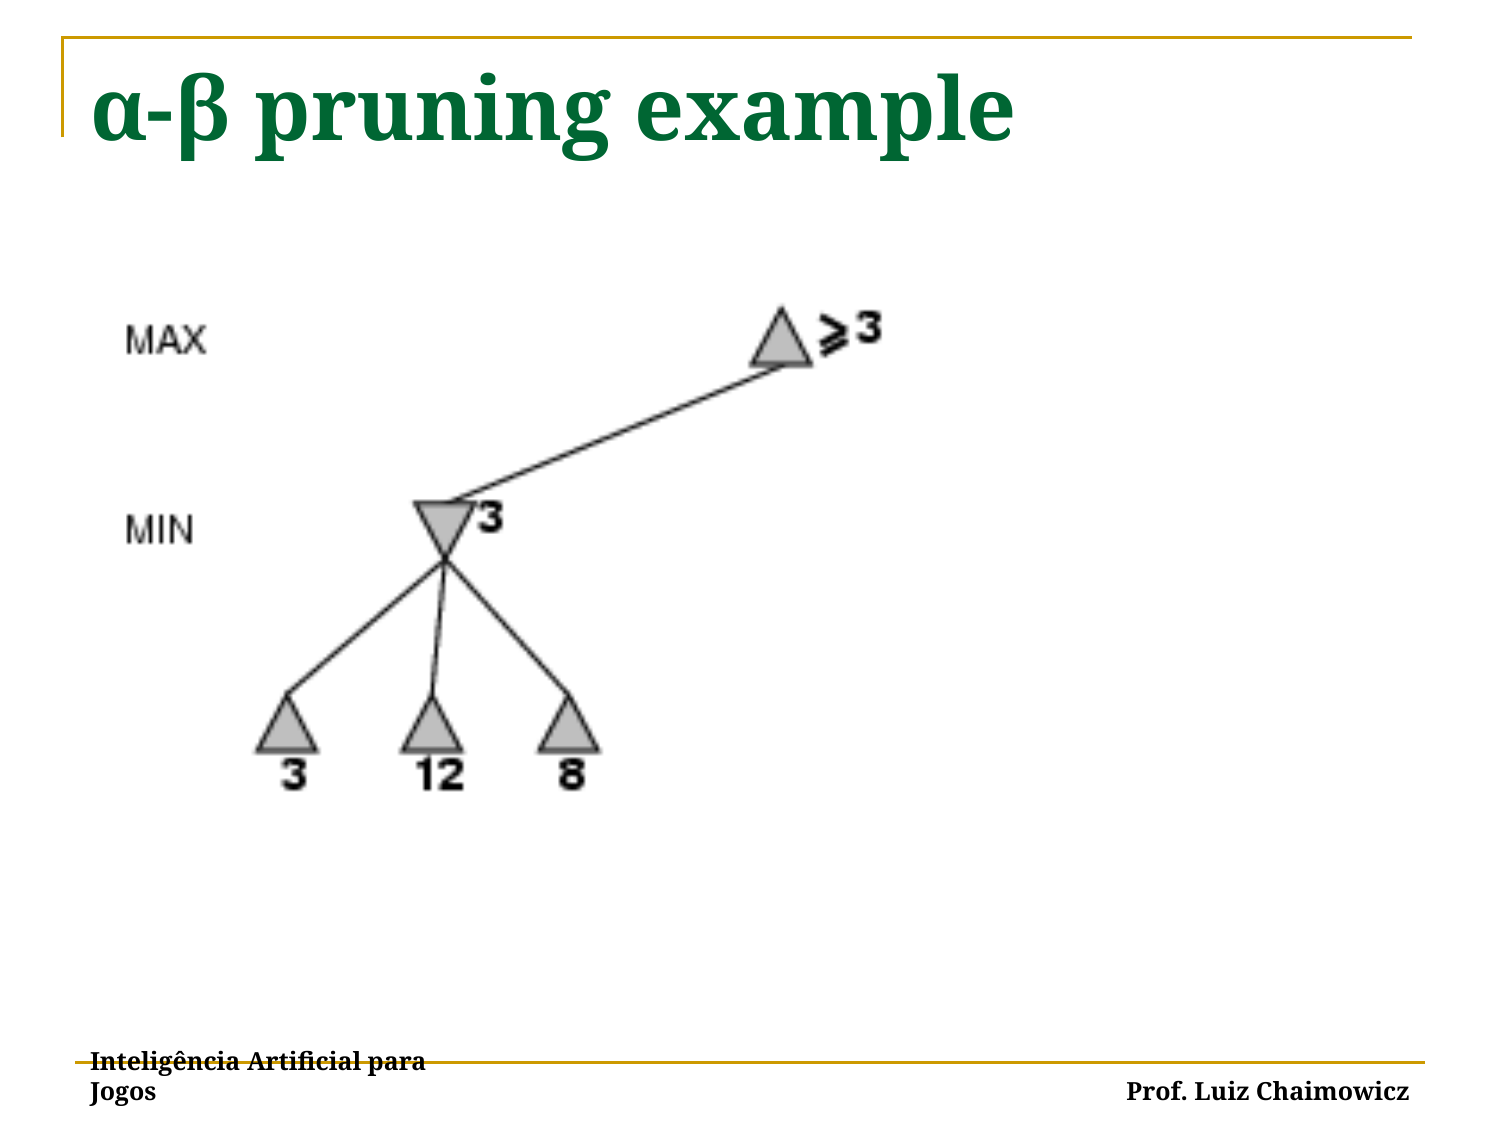

# α-β pruning example
Inteligência Artificial para Jogos